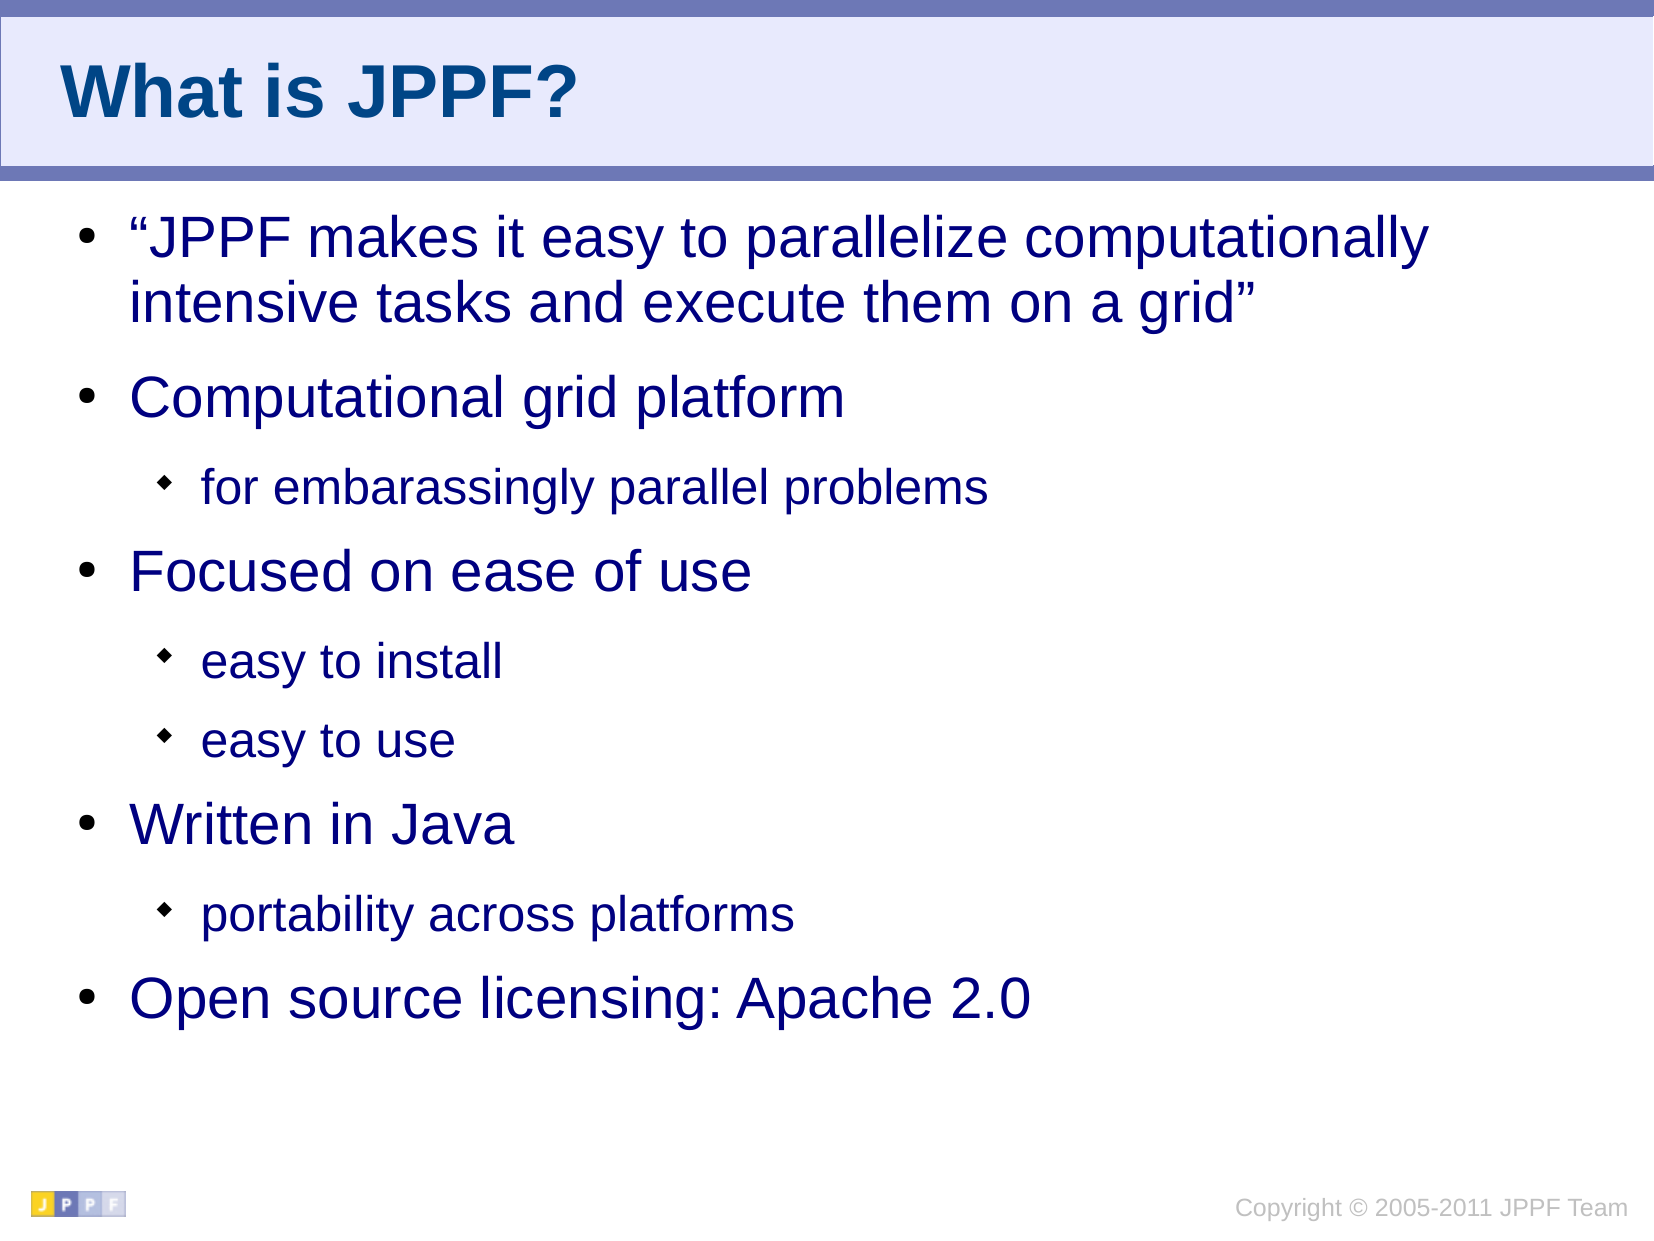

# What is JPPF?
“JPPF makes it easy to parallelize computationally intensive tasks and execute them on a grid”
Computational grid platform
for embarassingly parallel problems
Focused on ease of use
easy to install
easy to use
Written in Java
portability across platforms
Open source licensing: Apache 2.0